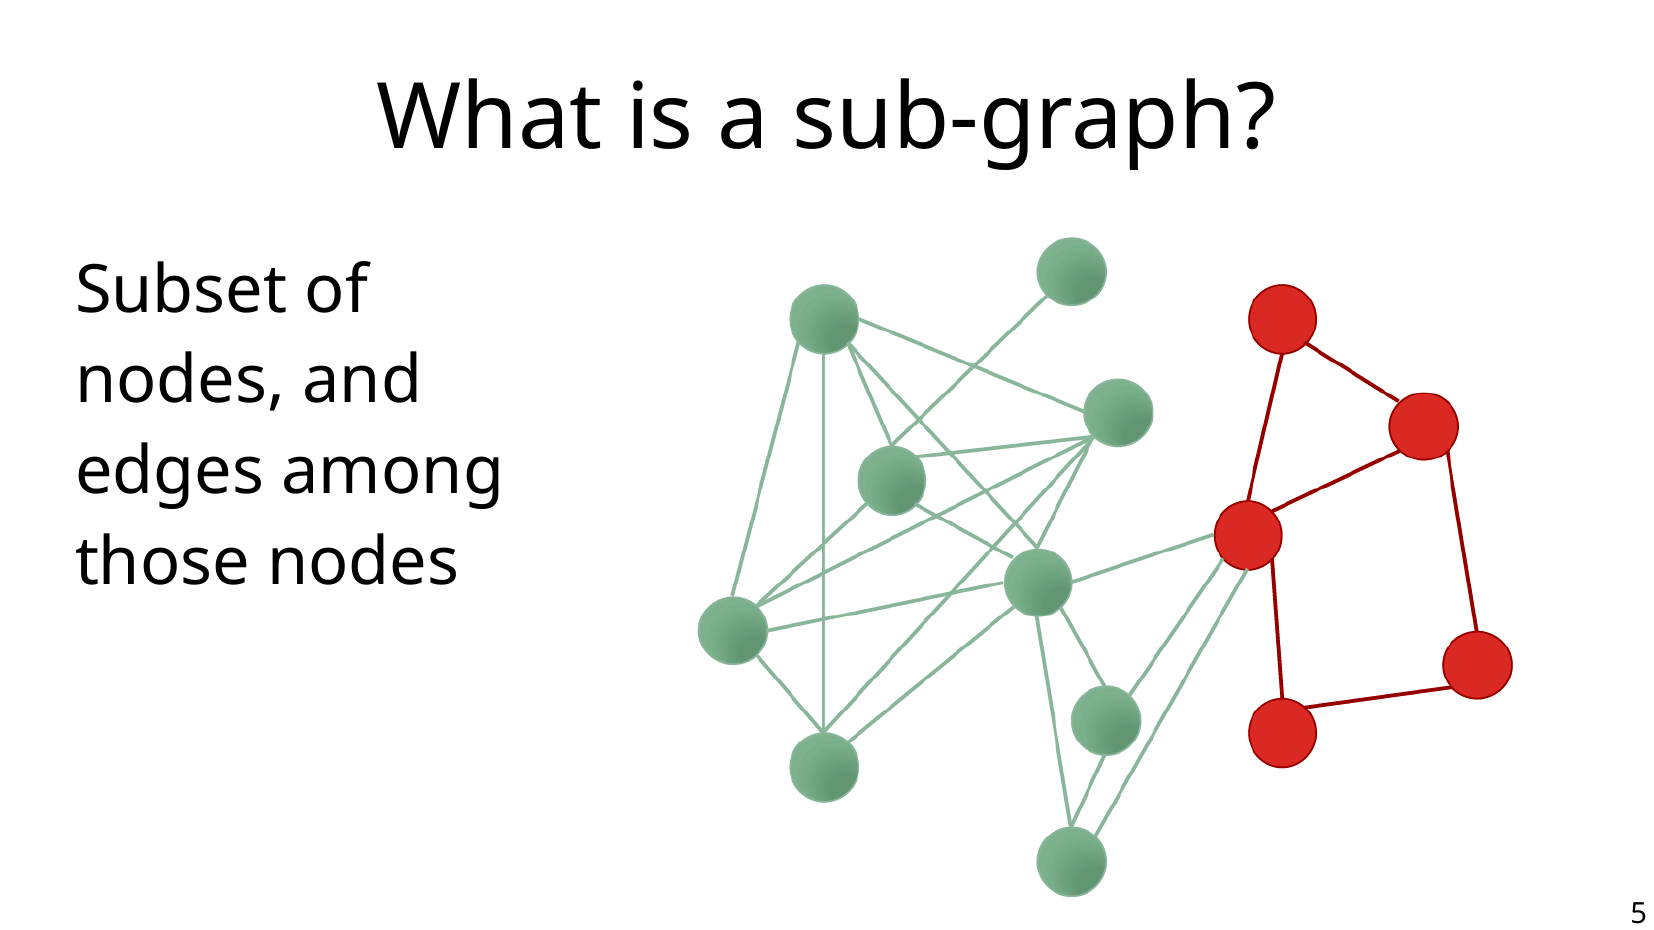

# What is a sub-graph?
Subset of nodes, and edges among those nodes
5